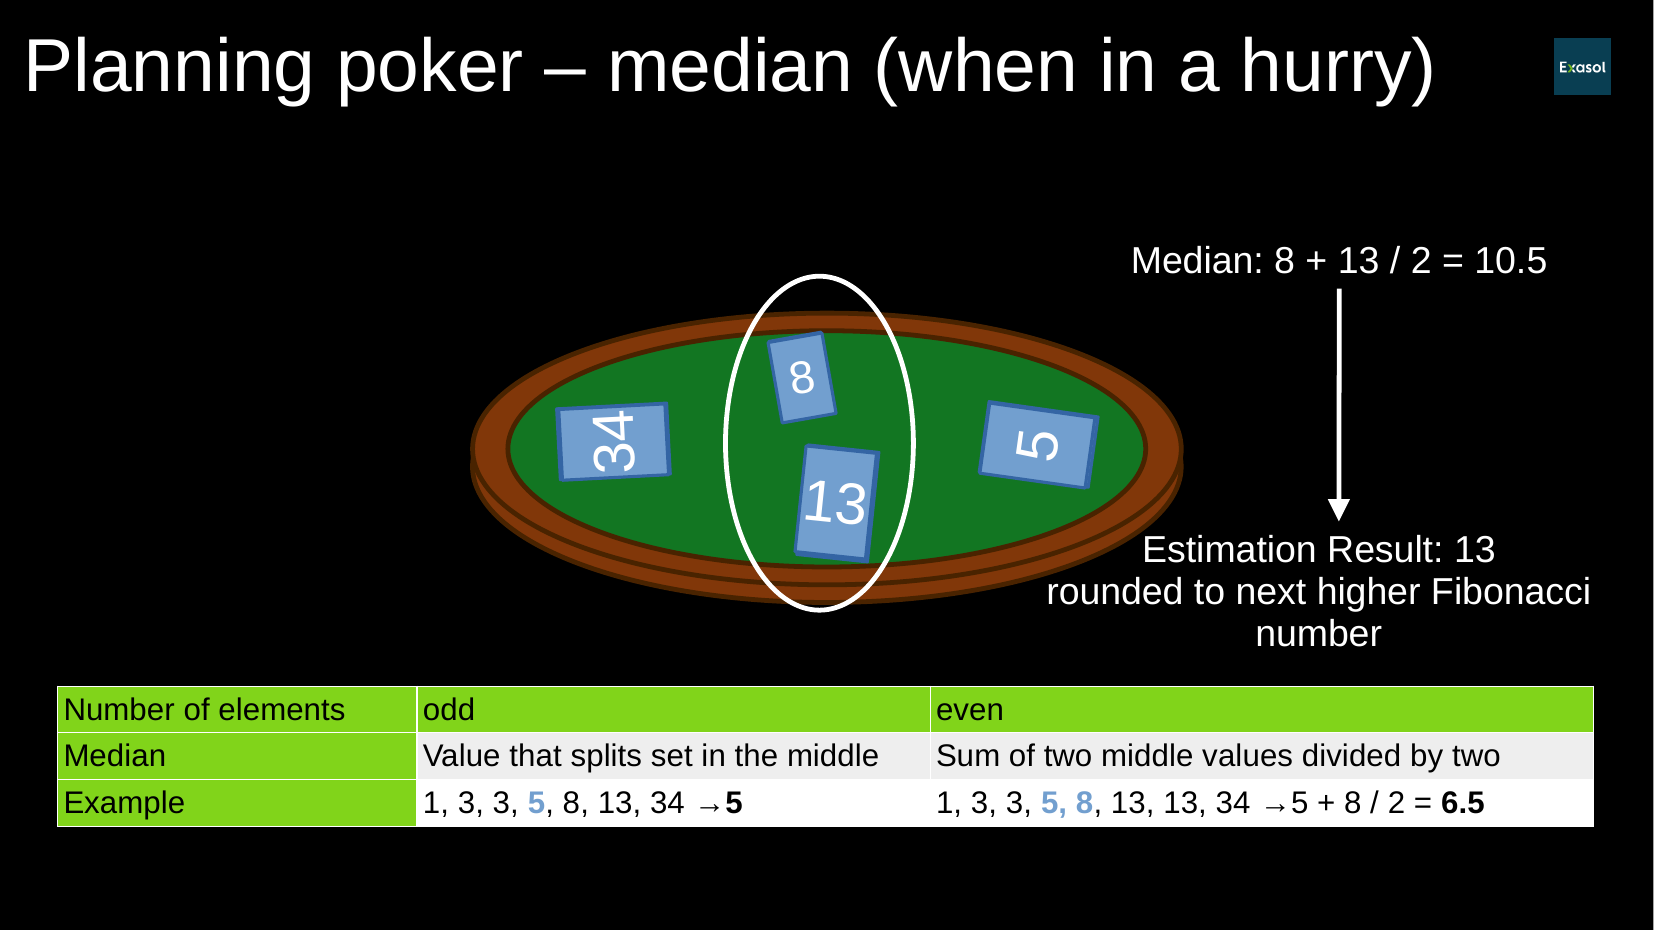

# Planning poker – median (when in a hurry)
Median: 8 + 13 / 2 = 10.5
8
34
5
13
Estimation Result: 13
rounded to next higher Fibonacci number
| Number of elements | odd | even |
| --- | --- | --- |
| Median | Value that splits set in the middle | Sum of two middle values divided by two |
| Example | 1, 3, 3, 5, 8, 13, 34 →5 | 1, 3, 3, 5, 8, 13, 13, 34 →5 + 8 / 2 = 6.5 |